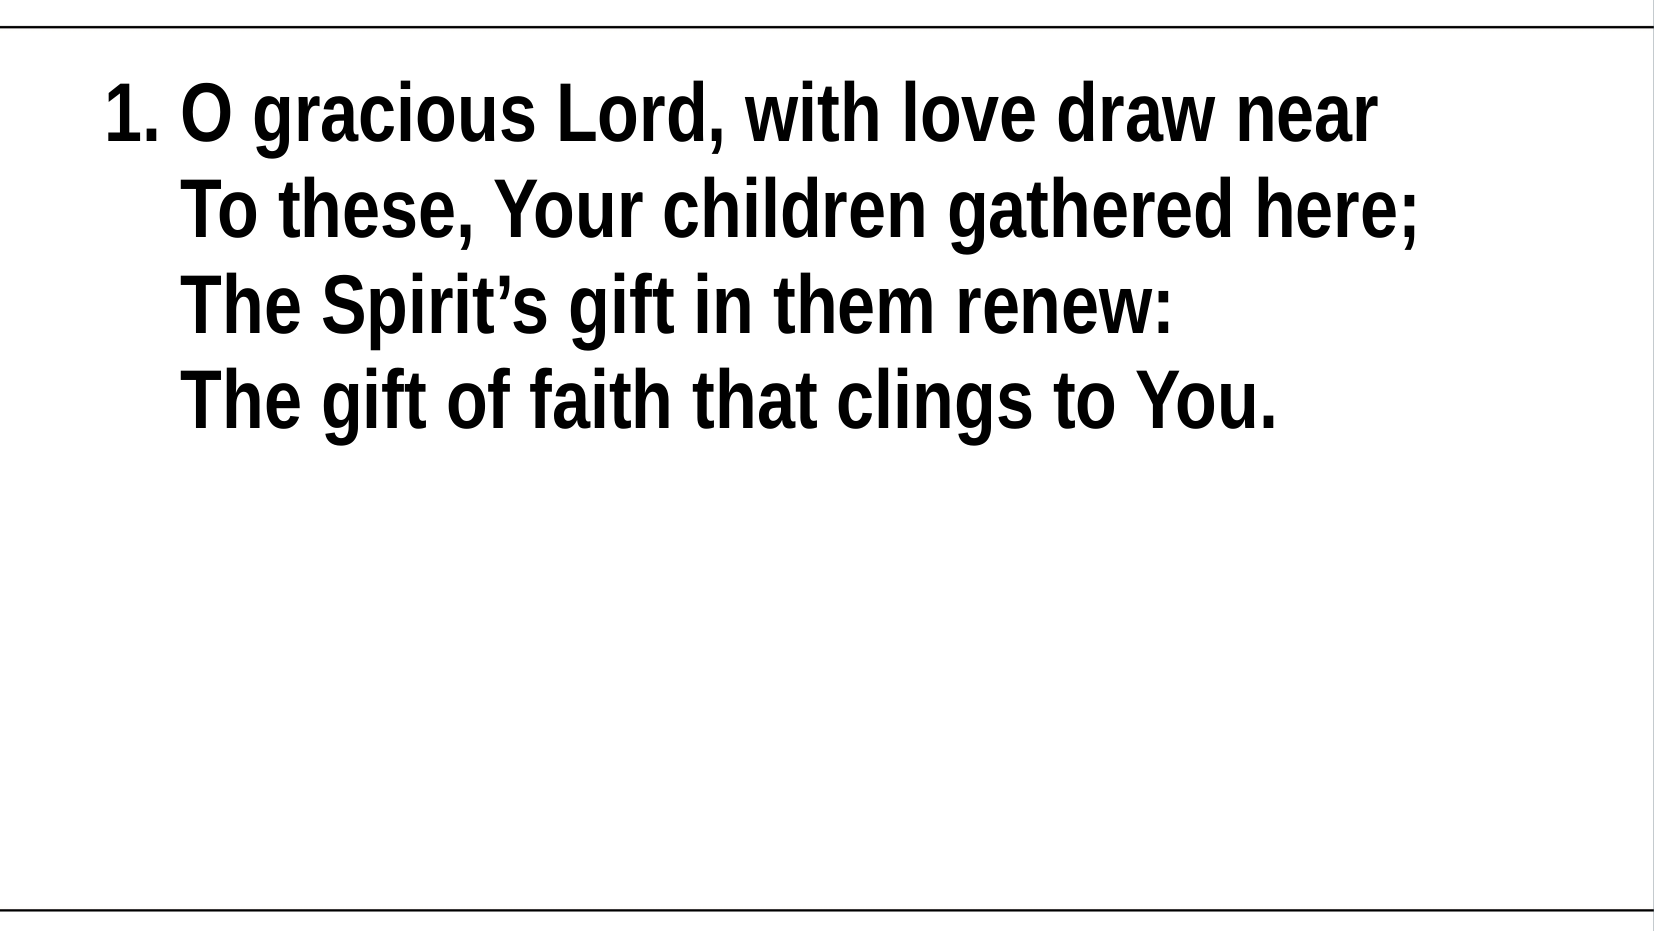

1. O gracious Lord, with love draw near
 To these, Your children gathered here;
 The Spirit’s gift in them renew:
 The gift of faith that clings to You.